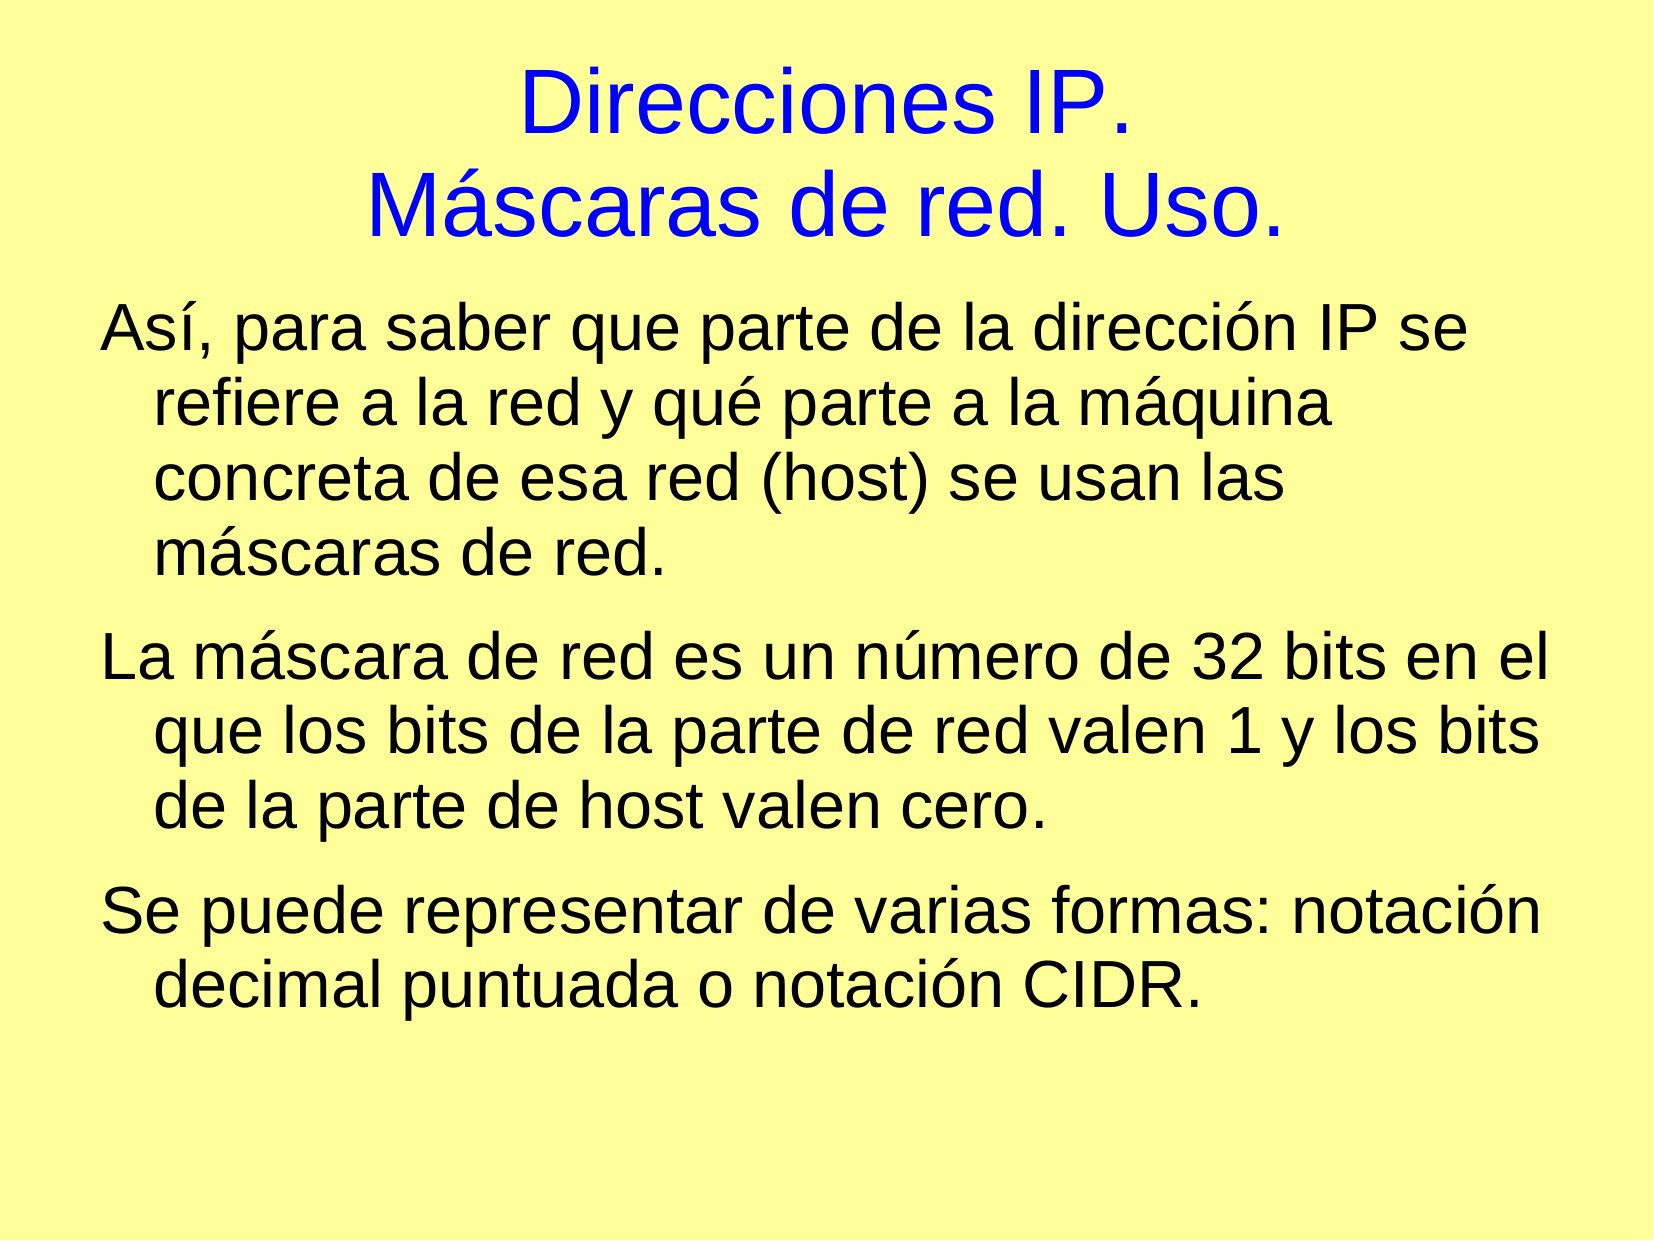

# Direcciones IP. Máscaras de red. Uso.
Así, para saber que parte de la dirección IP se refiere a la red y qué parte a la máquina concreta de esa red (host) se usan las máscaras de red.
La máscara de red es un número de 32 bits en el que los bits de la parte de red valen 1 y los bits de la parte de host valen cero.
Se puede representar de varias formas: notación decimal puntuada o notación CIDR.